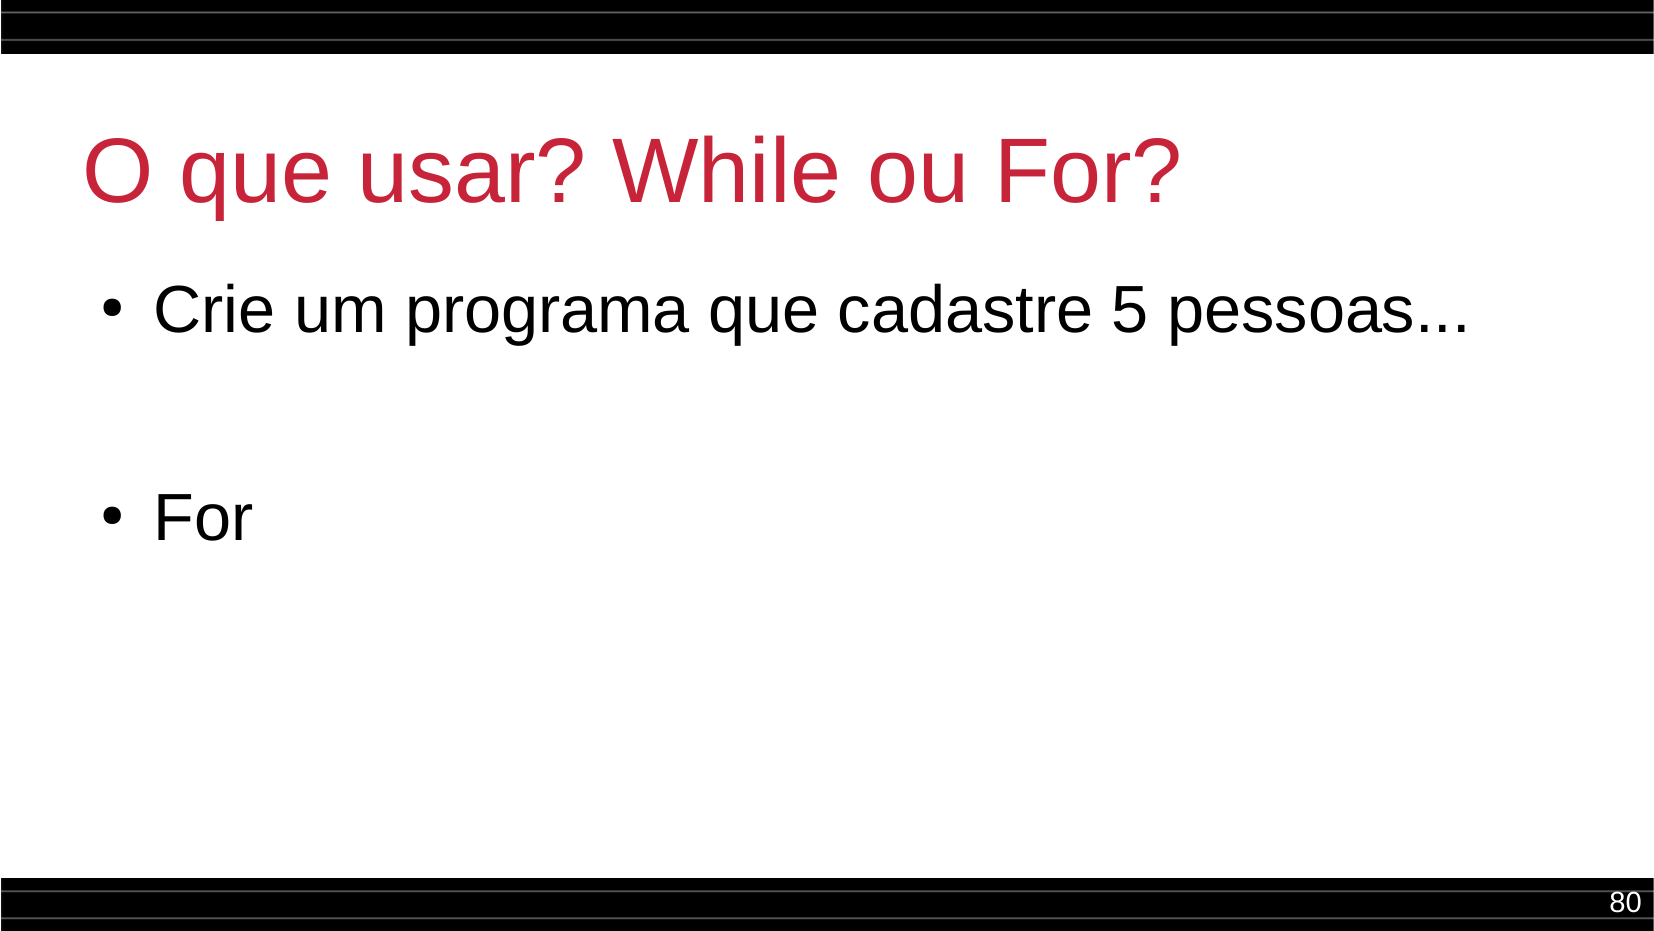

# O que usar? While ou For?
Crie um programa que cadastre 5 pessoas...
For